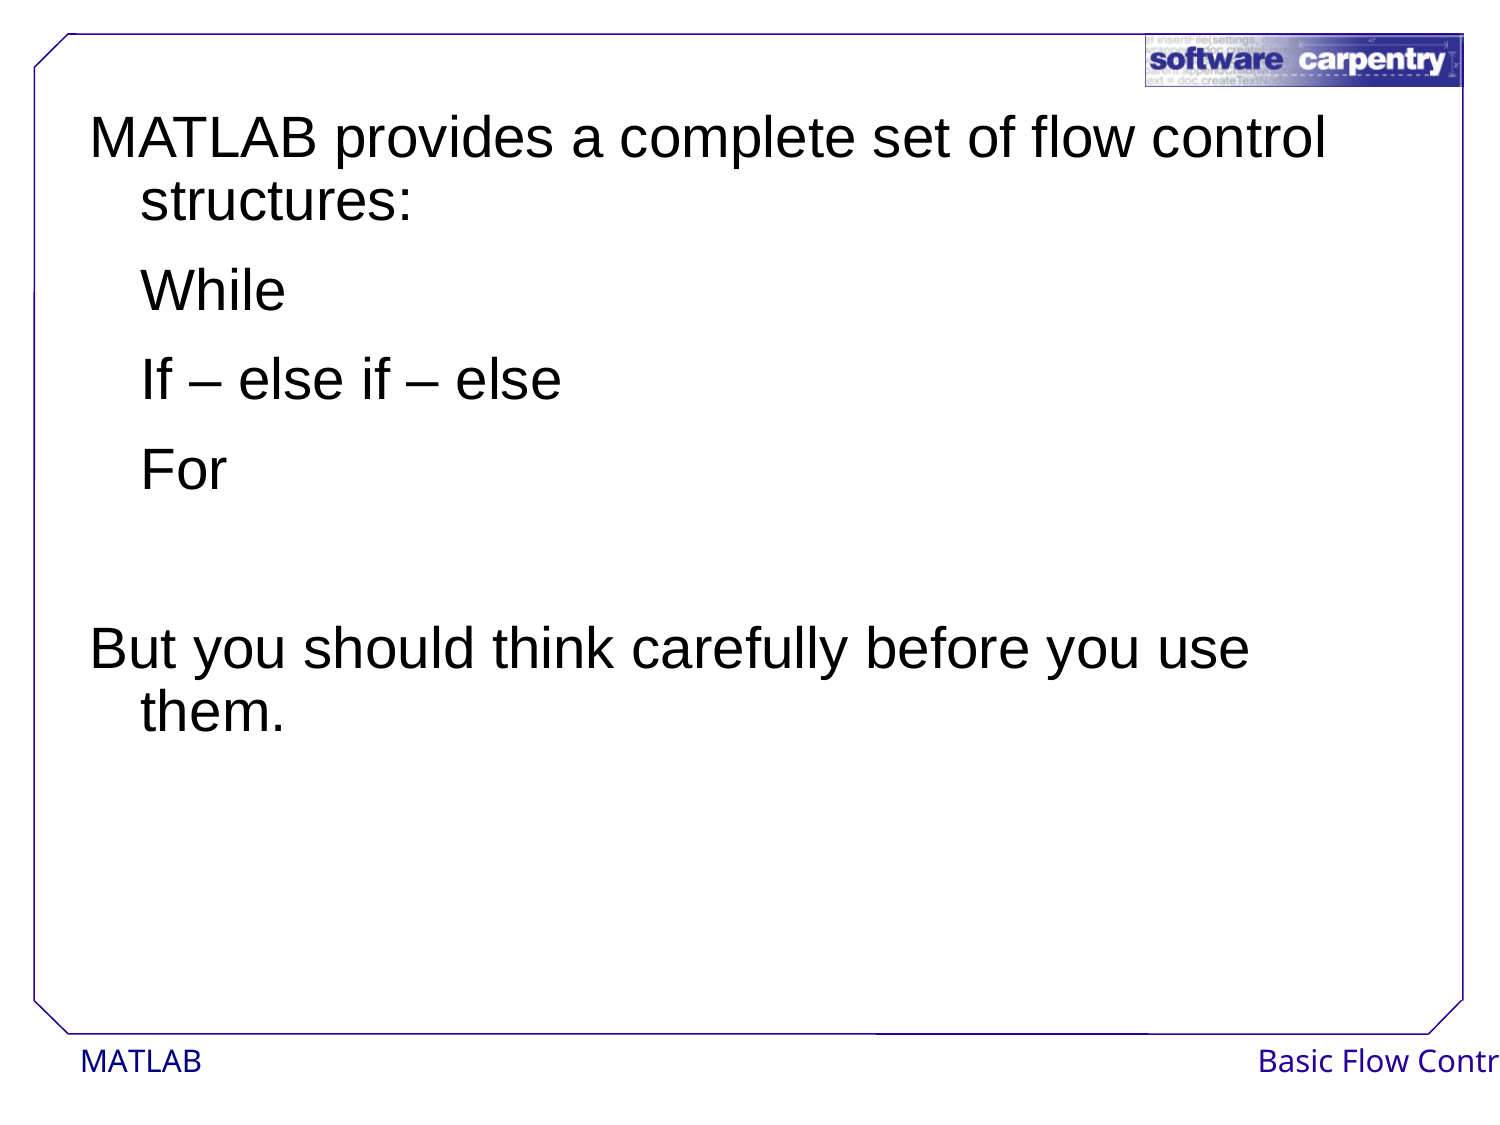

# MATLAB provides a complete set of flow control structures:
	While
	If – else if – else
	For
But you should think carefully before you use them.